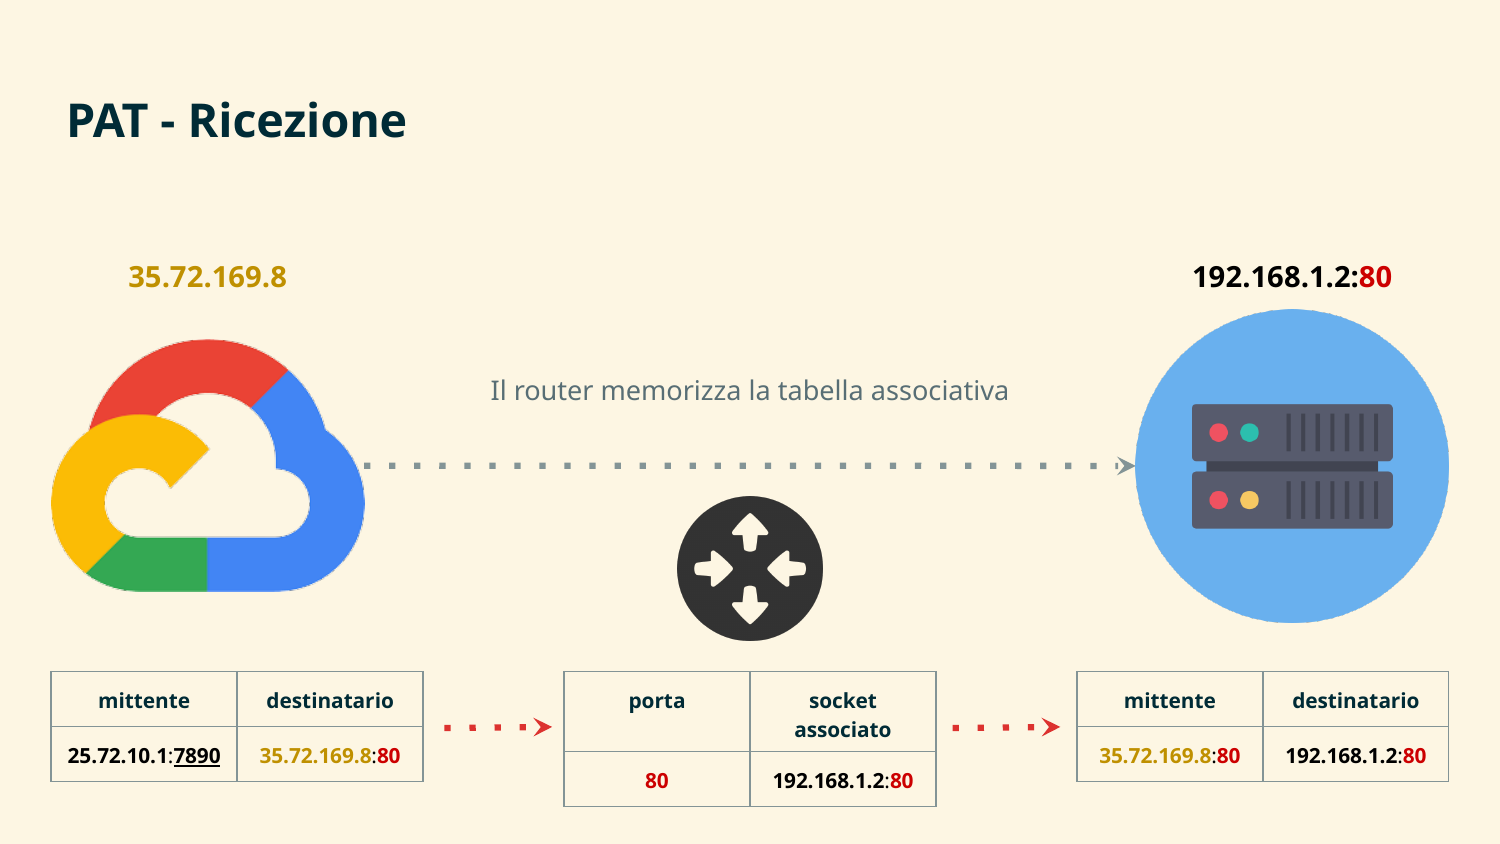

# PAT - Ricezione
35.72.169.8
192.168.1.2:80
Il router memorizza la tabella associativa
| mittente | destinatario |
| --- | --- |
| 25.72.10.1:7890 | 35.72.169.8:80 |
| porta | socket associato |
| --- | --- |
| 80 | 192.168.1.2:80 |
| mittente | destinatario |
| --- | --- |
| 35.72.169.8:80 | 192.168.1.2:80 |